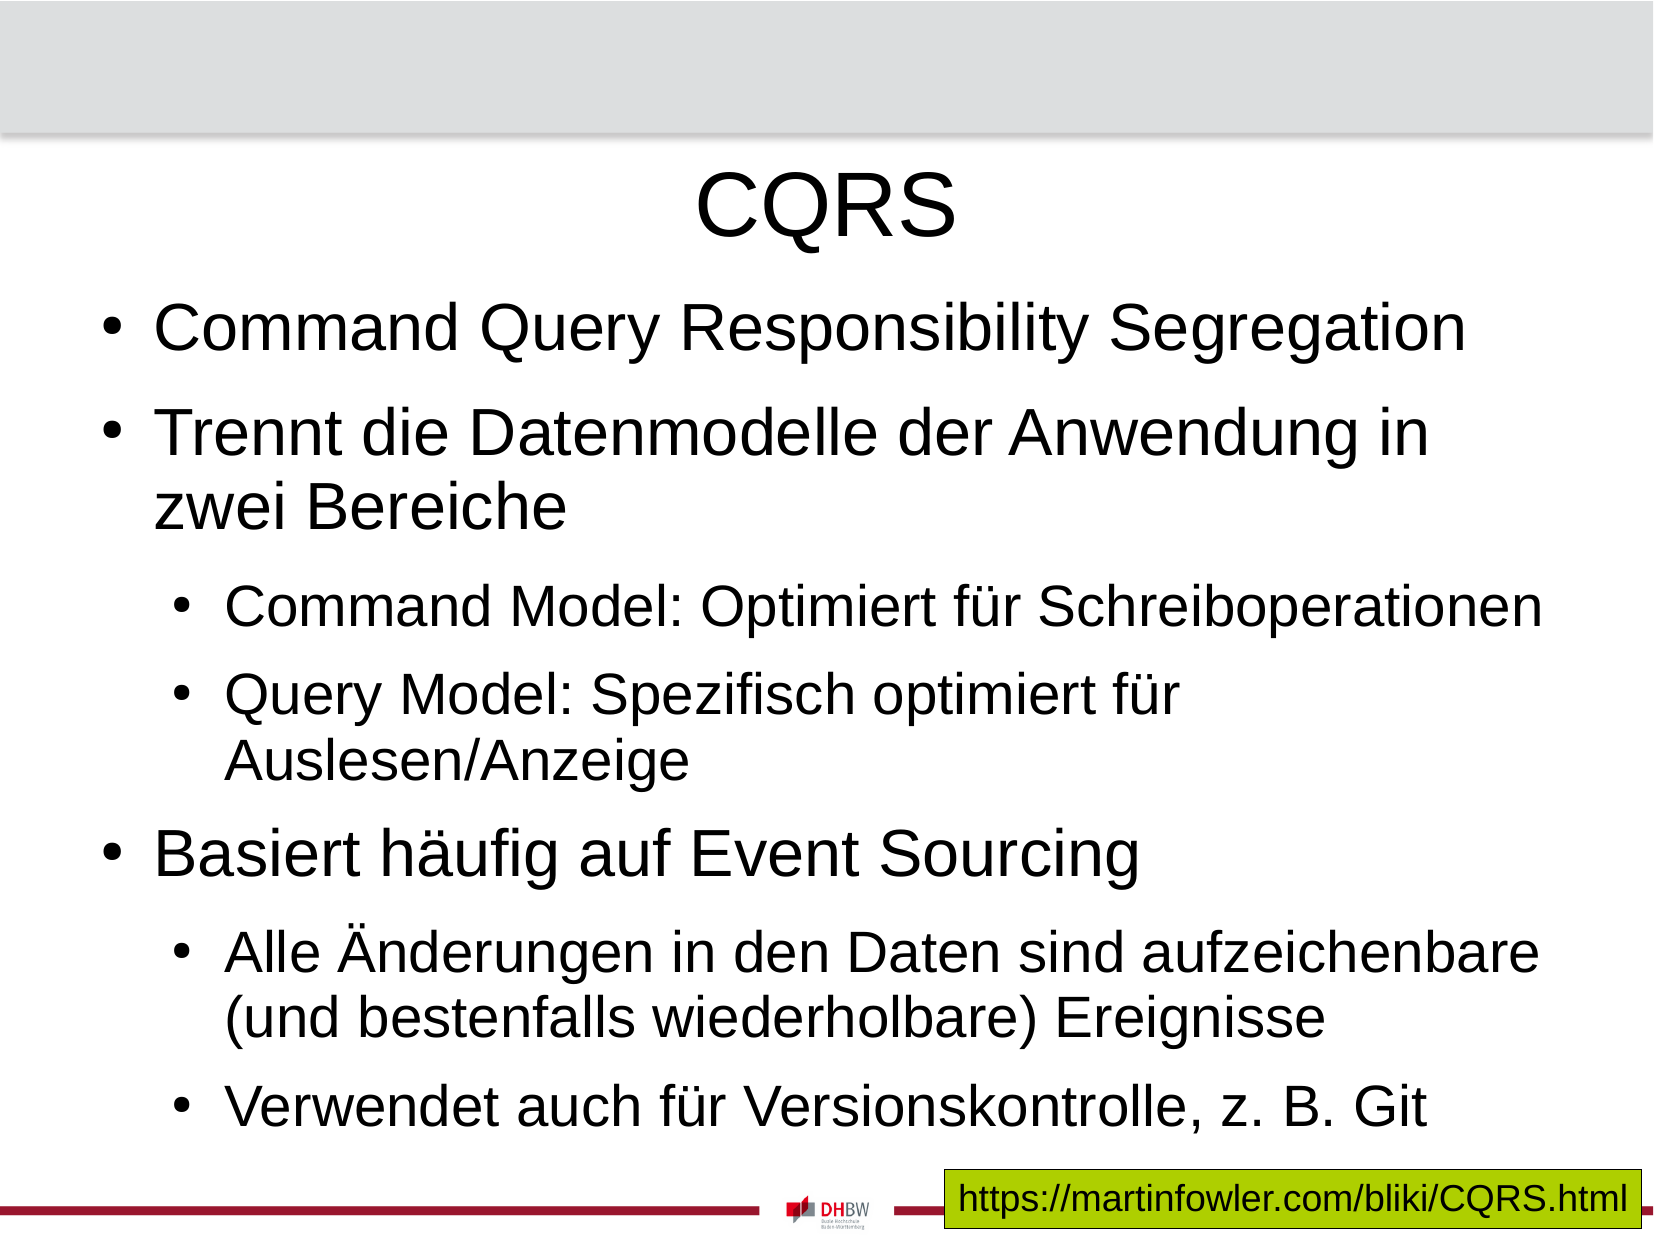

# CQRS
Command Query Responsibility Segregation
Trennt die Datenmodelle der Anwendung in zwei Bereiche
Command Model: Optimiert für Schreiboperationen
Query Model: Spezifisch optimiert für Auslesen/Anzeige
Basiert häufig auf Event Sourcing
Alle Änderungen in den Daten sind aufzeichenbare (und bestenfalls wiederholbare) Ereignisse
Verwendet auch für Versionskontrolle, z. B. Git
https://martinfowler.com/bliki/CQRS.html